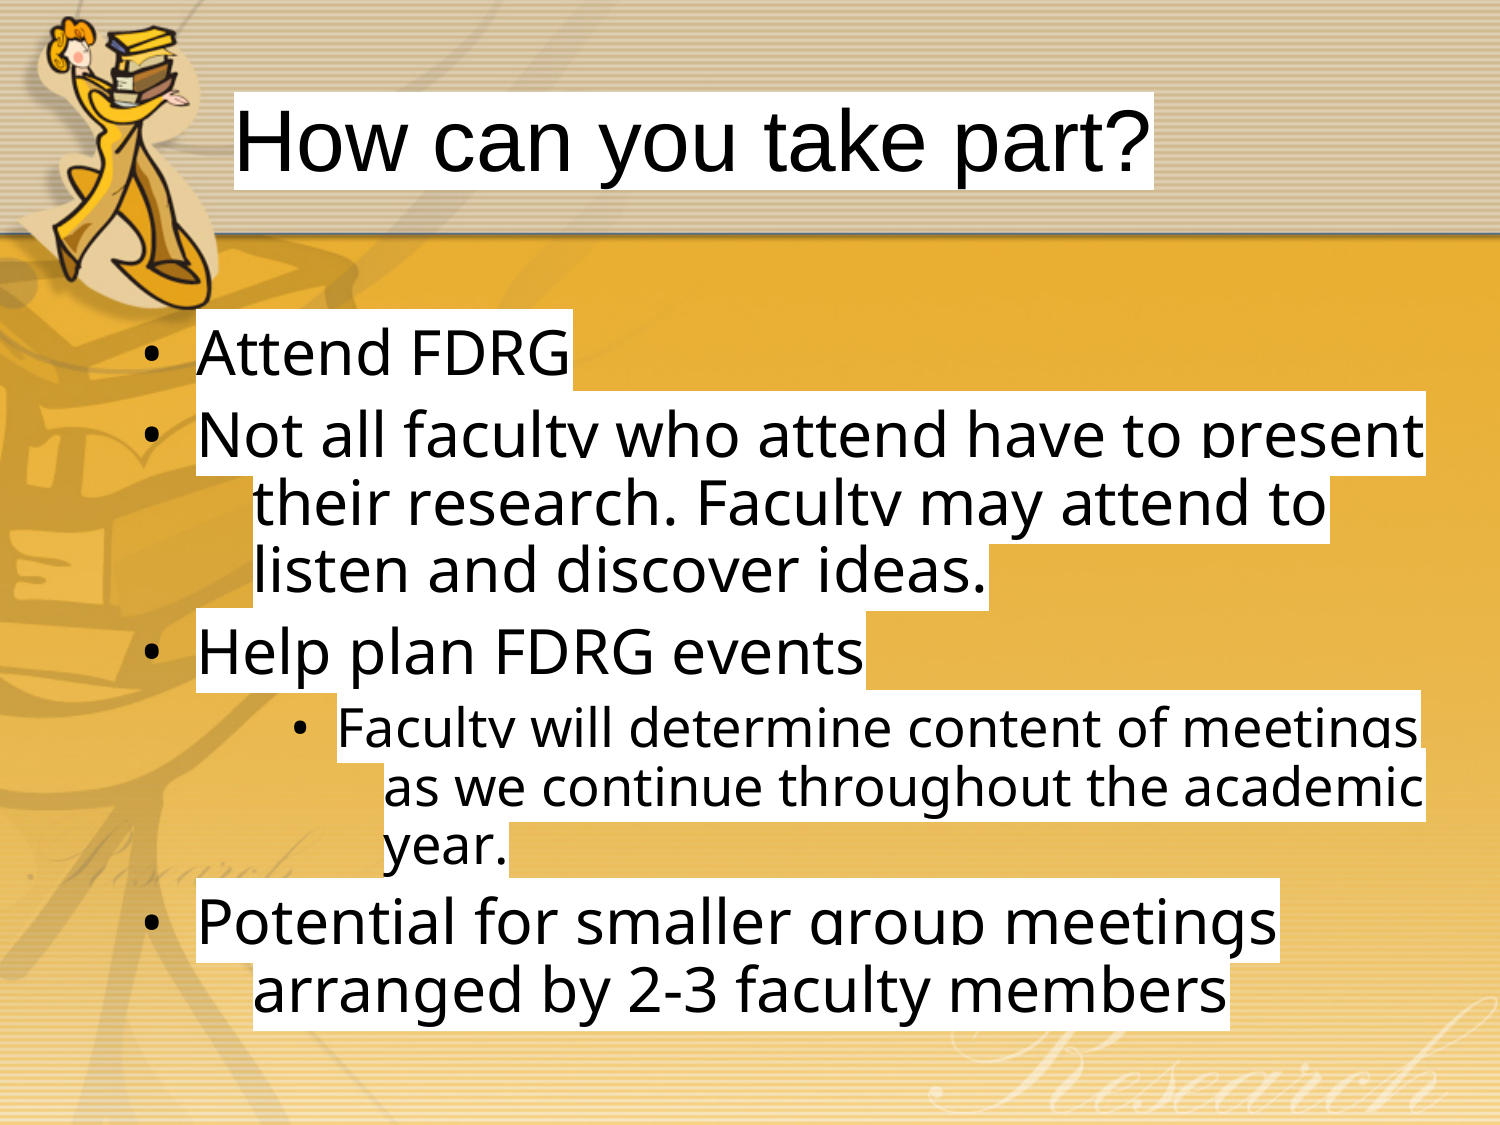

# How can you take part?
Attend FDRG
Not all faculty who attend have to present their research. Faculty may attend to listen and discover ideas.
Help plan FDRG events
Faculty will determine content of meetings as we continue throughout the academic year.
Potential for smaller group meetings arranged by 2-3 faculty members